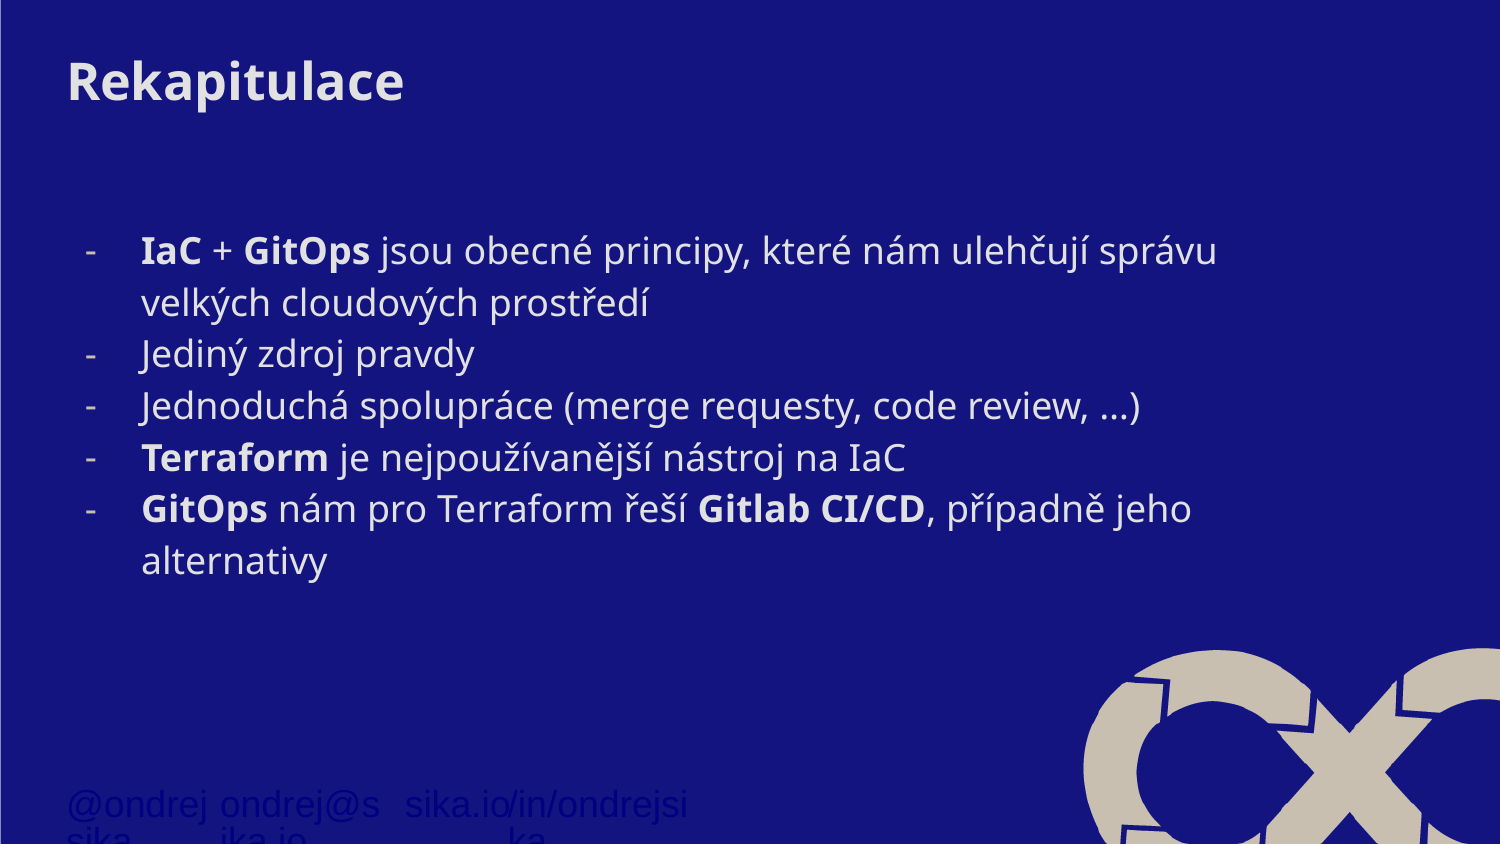

# Rekapitulace
IaC + GitOps jsou obecné principy, které nám ulehčují správu velkých cloudových prostředí
Jediný zdroj pravdy
Jednoduchá spolupráce (merge requesty, code review, …)
Terraform je nejpoužívanější nástroj na IaC
GitOps nám pro Terraform řeší Gitlab CI/CD, případně jeho alternativy